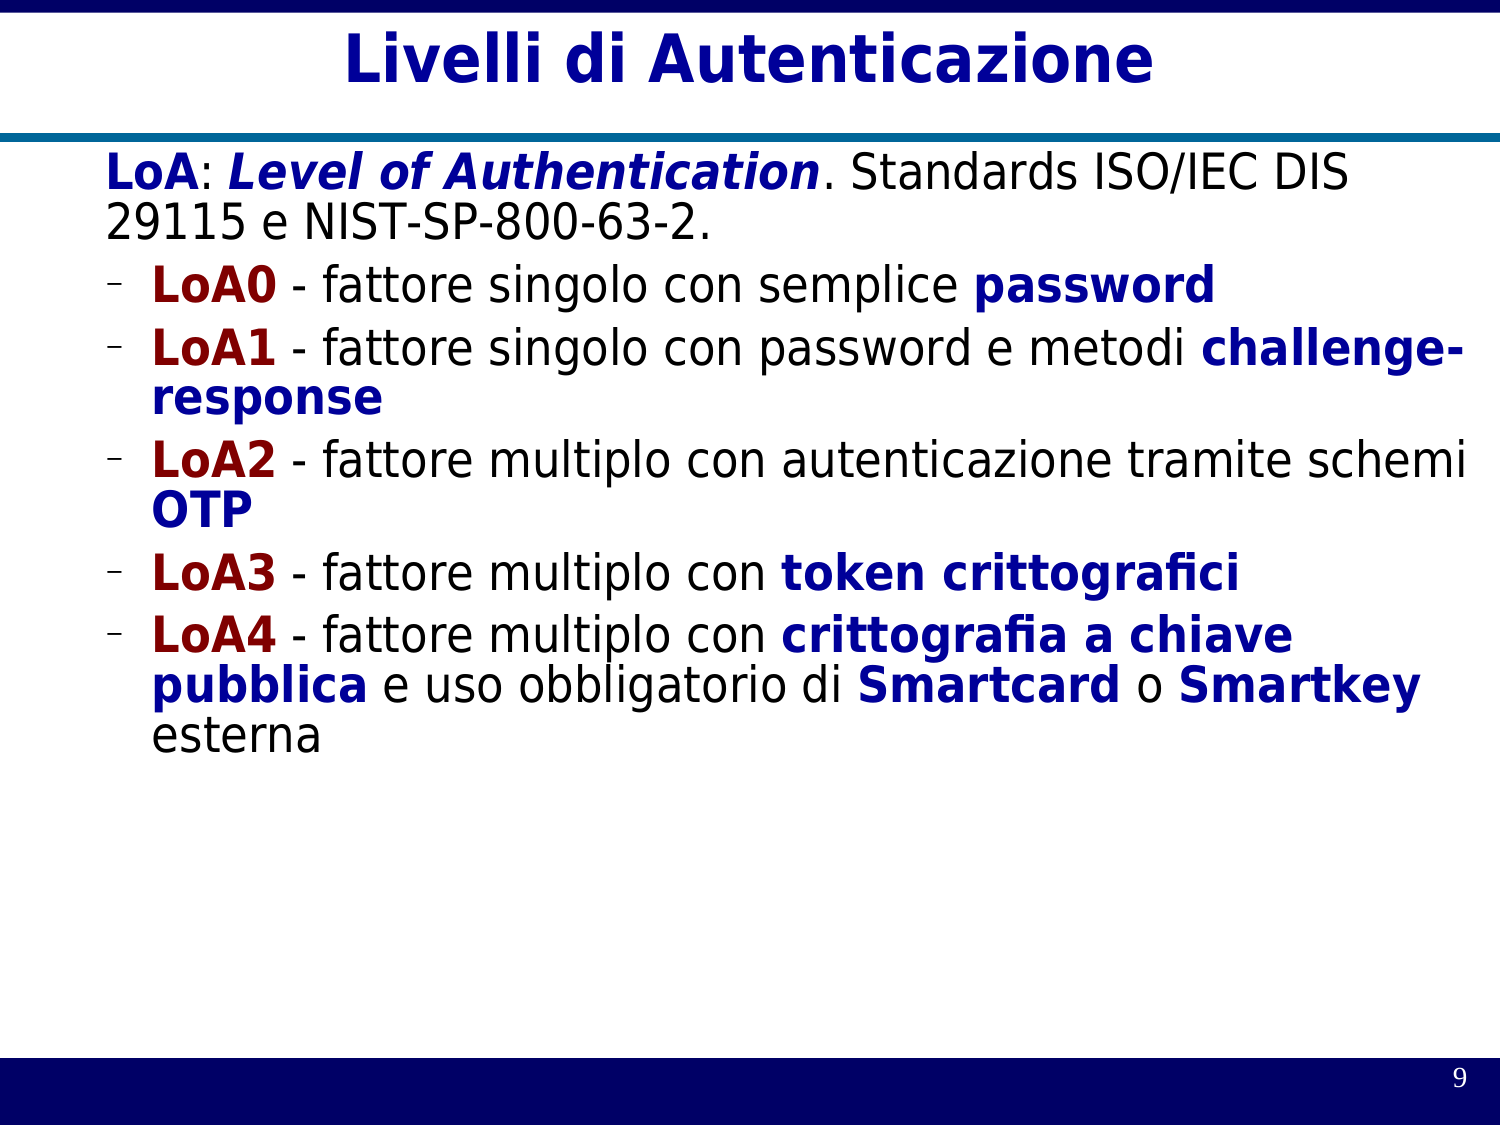

# Livelli di Autenticazione
LoA: Level of Authentication. Standards ISO/IEC DIS 29115 e NIST-SP-800-63-2.
LoA0 - fattore singolo con semplice password
LoA1 - fattore singolo con password e metodi challenge-response
LoA2 - fattore multiplo con autenticazione tramite schemi OTP
LoA3 - fattore multiplo con token crittografici
LoA4 - fattore multiplo con crittografia a chiave pubblica e uso obbligatorio di Smartcard o Smartkey esterna